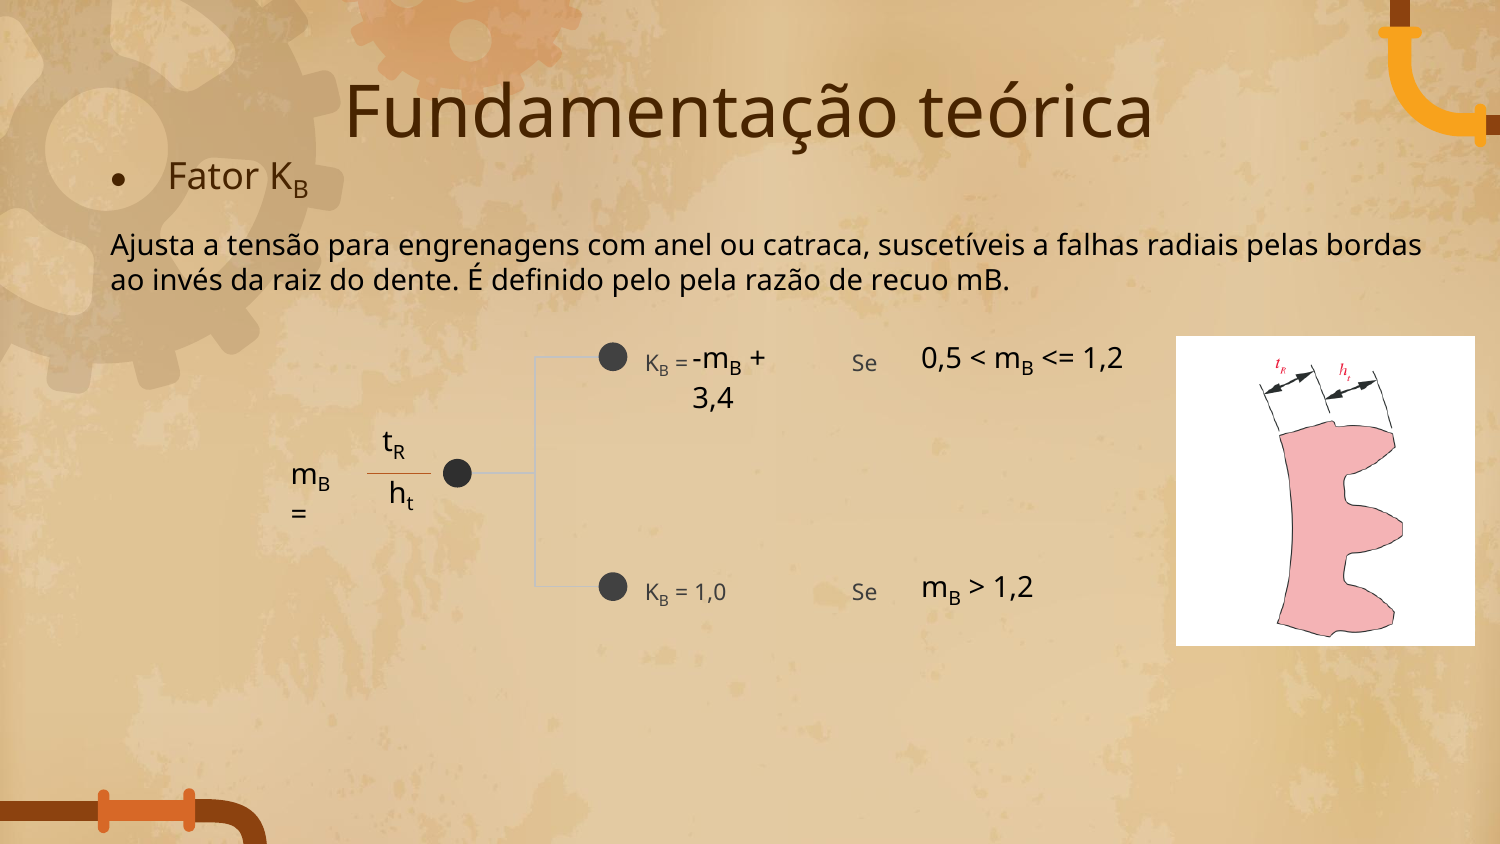

Fundamentação teórica
# Fator KB
Ajusta a tensão para engrenagens com anel ou catraca, suscetíveis a falhas radiais pelas bordas ao invés da raiz do dente. É definido pelo pela razão de recuo mB.
-mB + 3,4
0,5 < mB <= 1,2
KB =
Se
tR
mB =
ht
mB > 1,2
KB = 1,0
Se